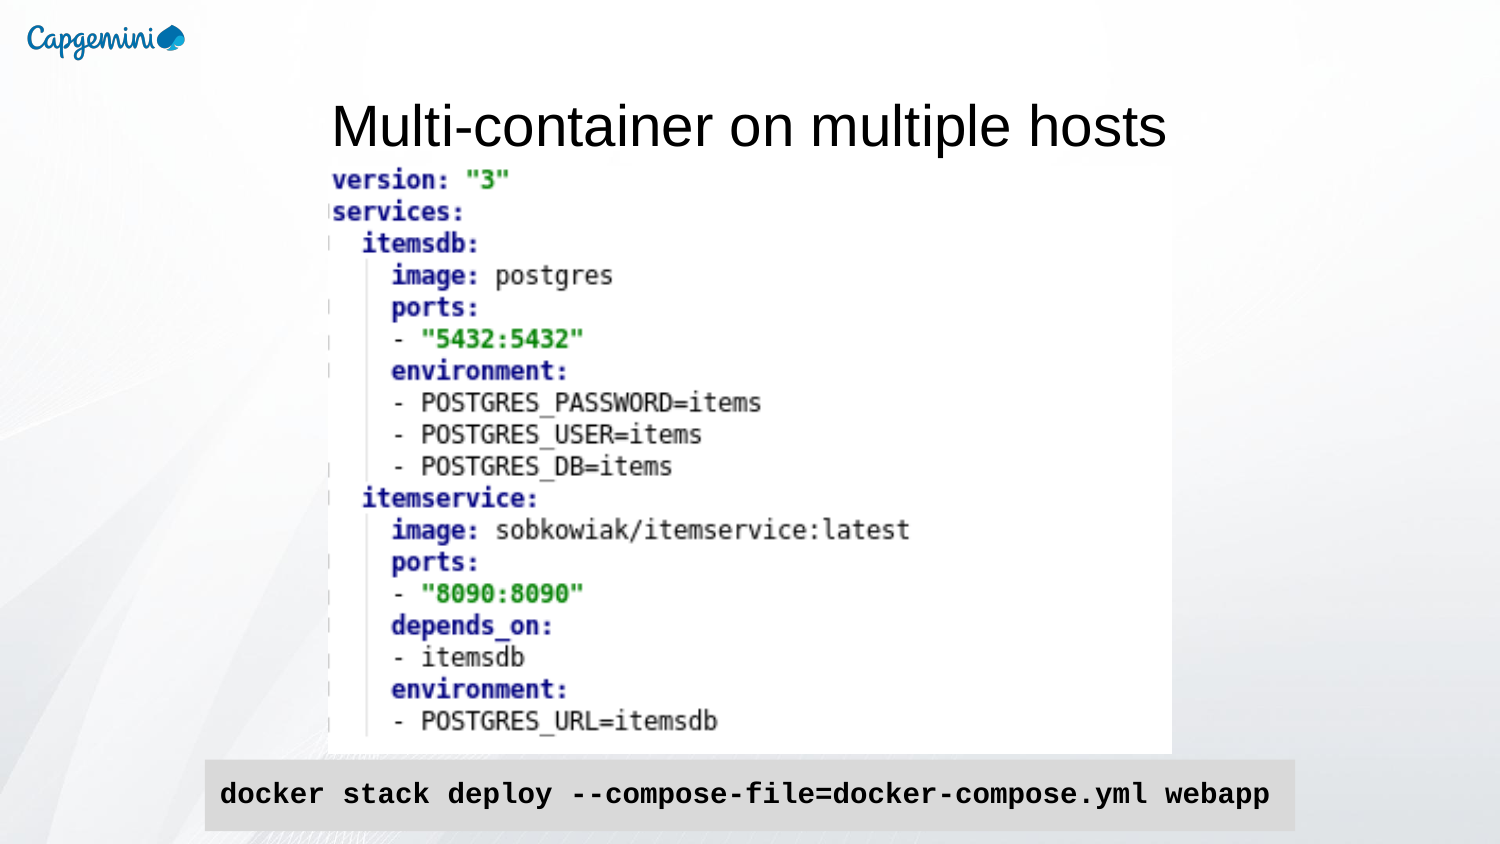

# Multi-container on multiple hosts
docker stack deploy --compose-file=docker-compose.yml webapp